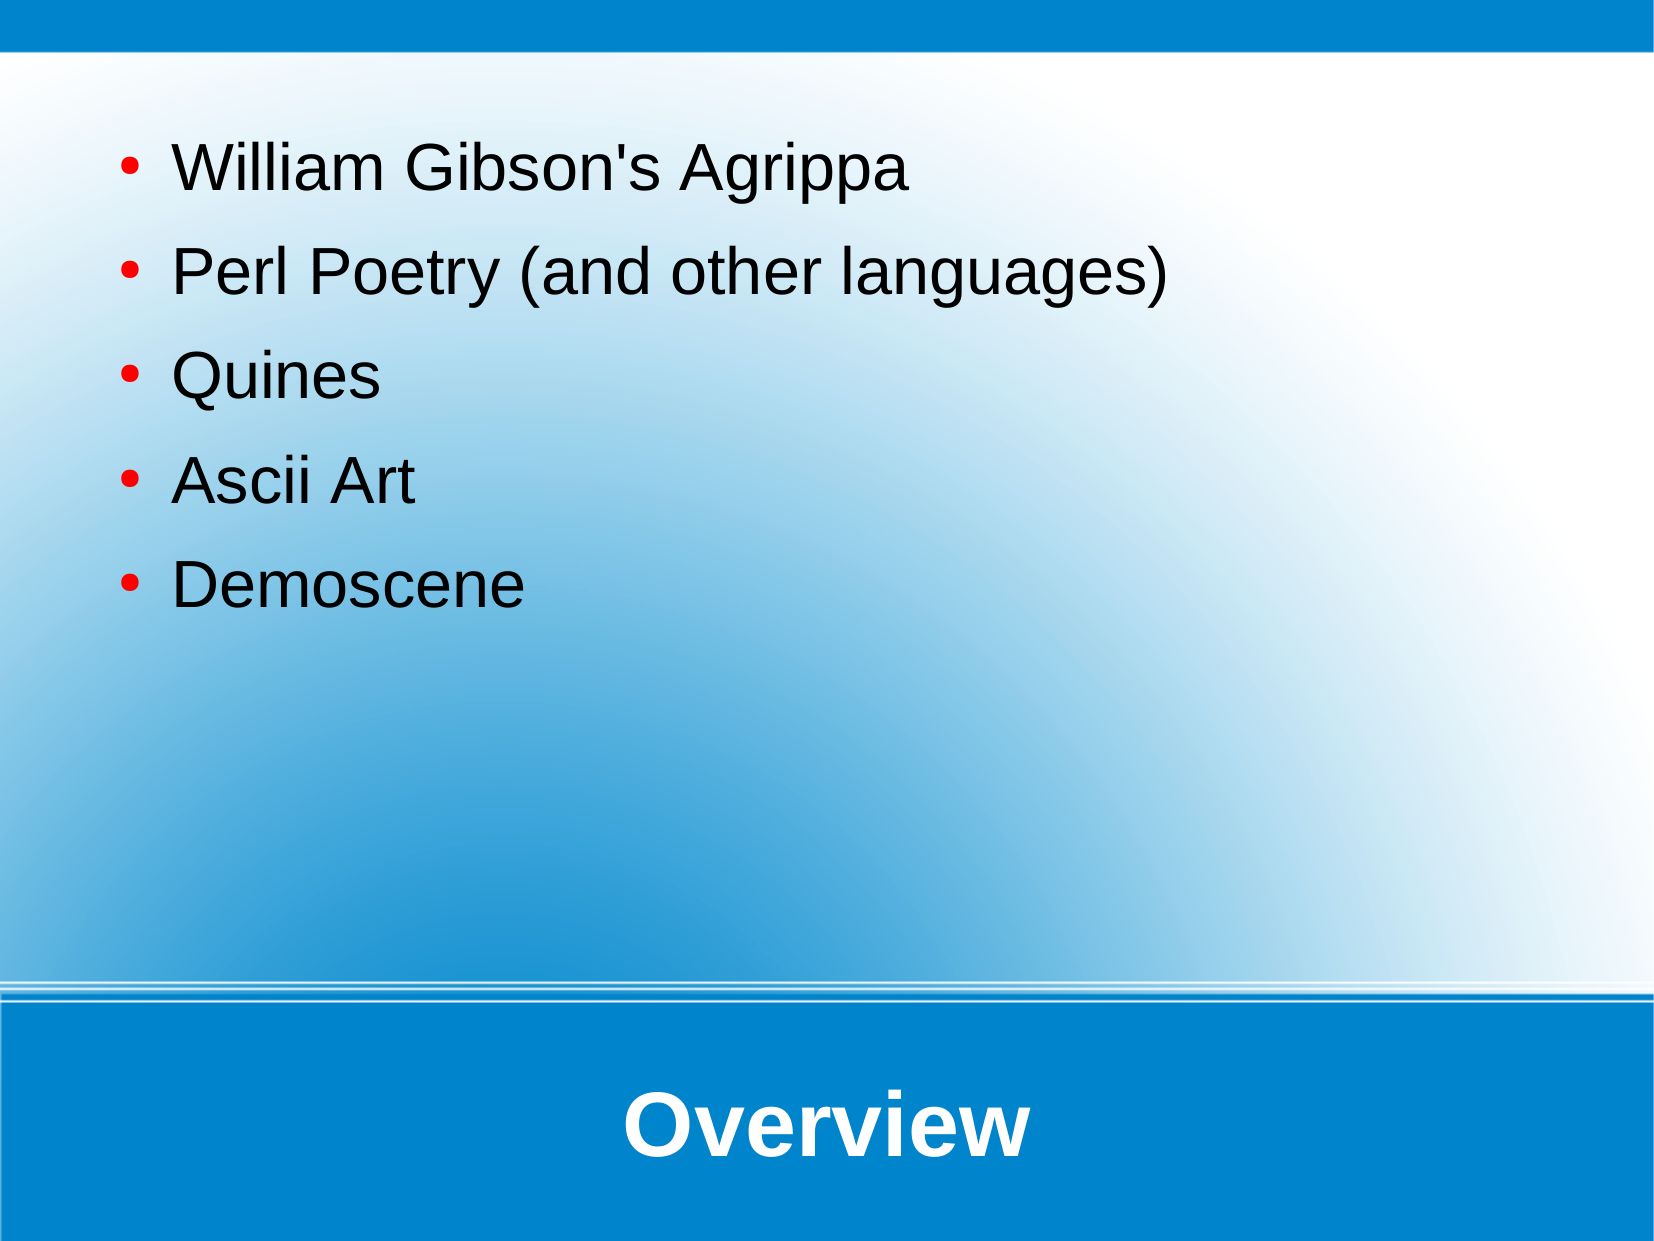

William Gibson's Agrippa
Perl Poetry (and other languages)
Quines
Ascii Art
Demoscene
# Overview